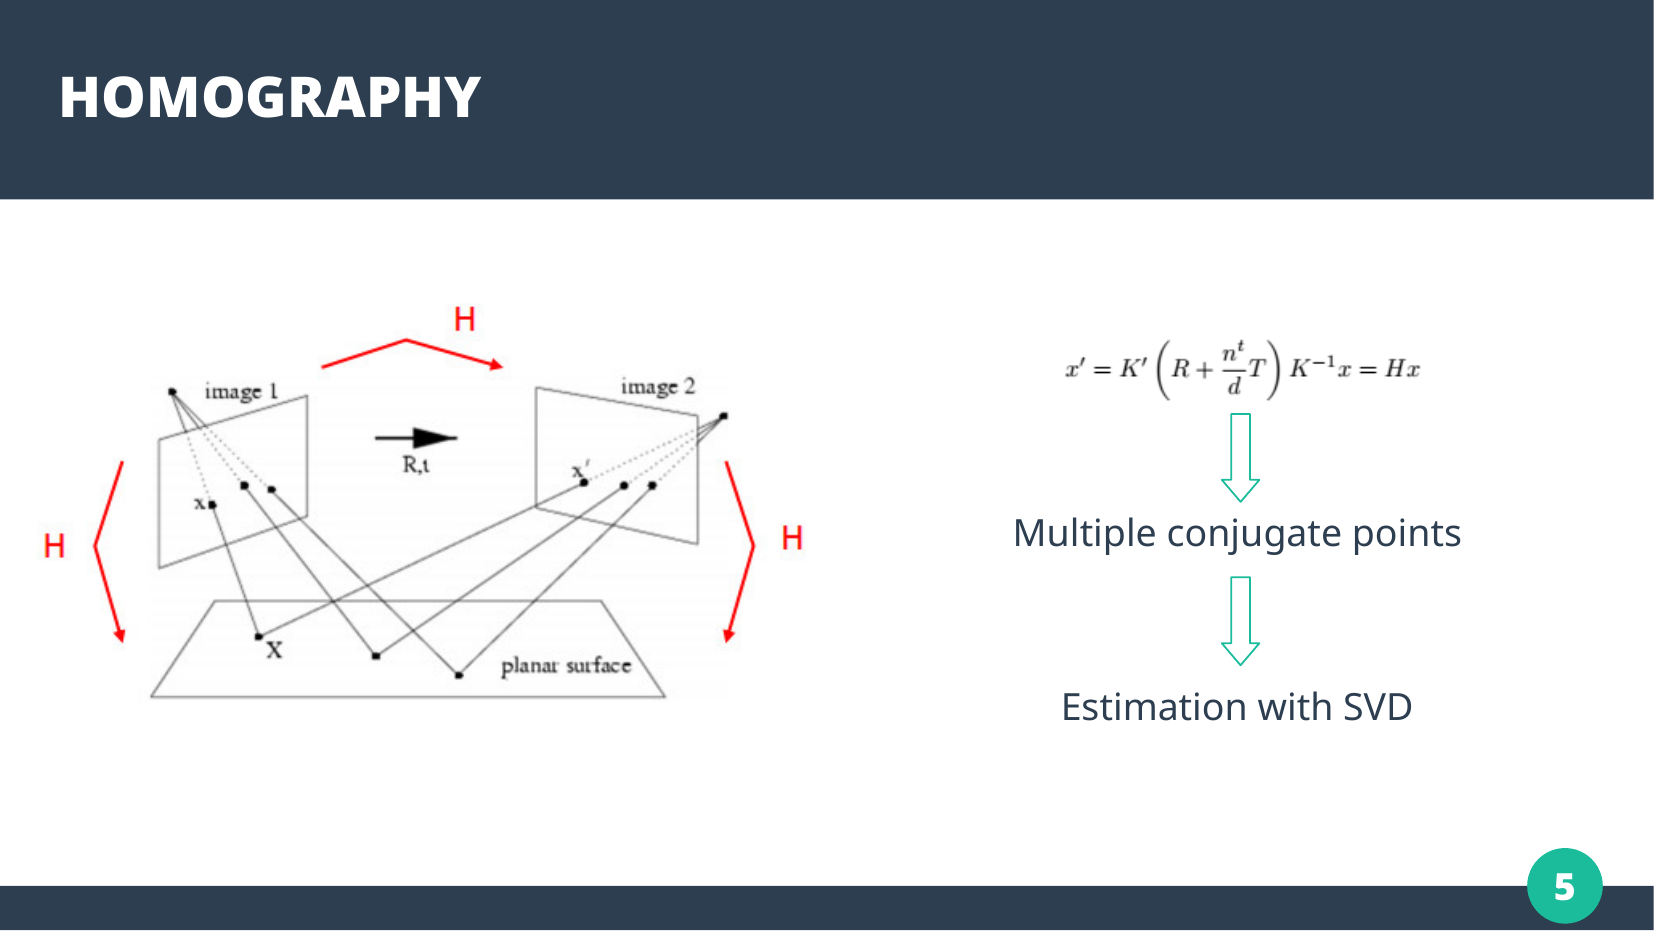

# HOMOGRAPHY
Multiple conjugate points
Estimation with SVD